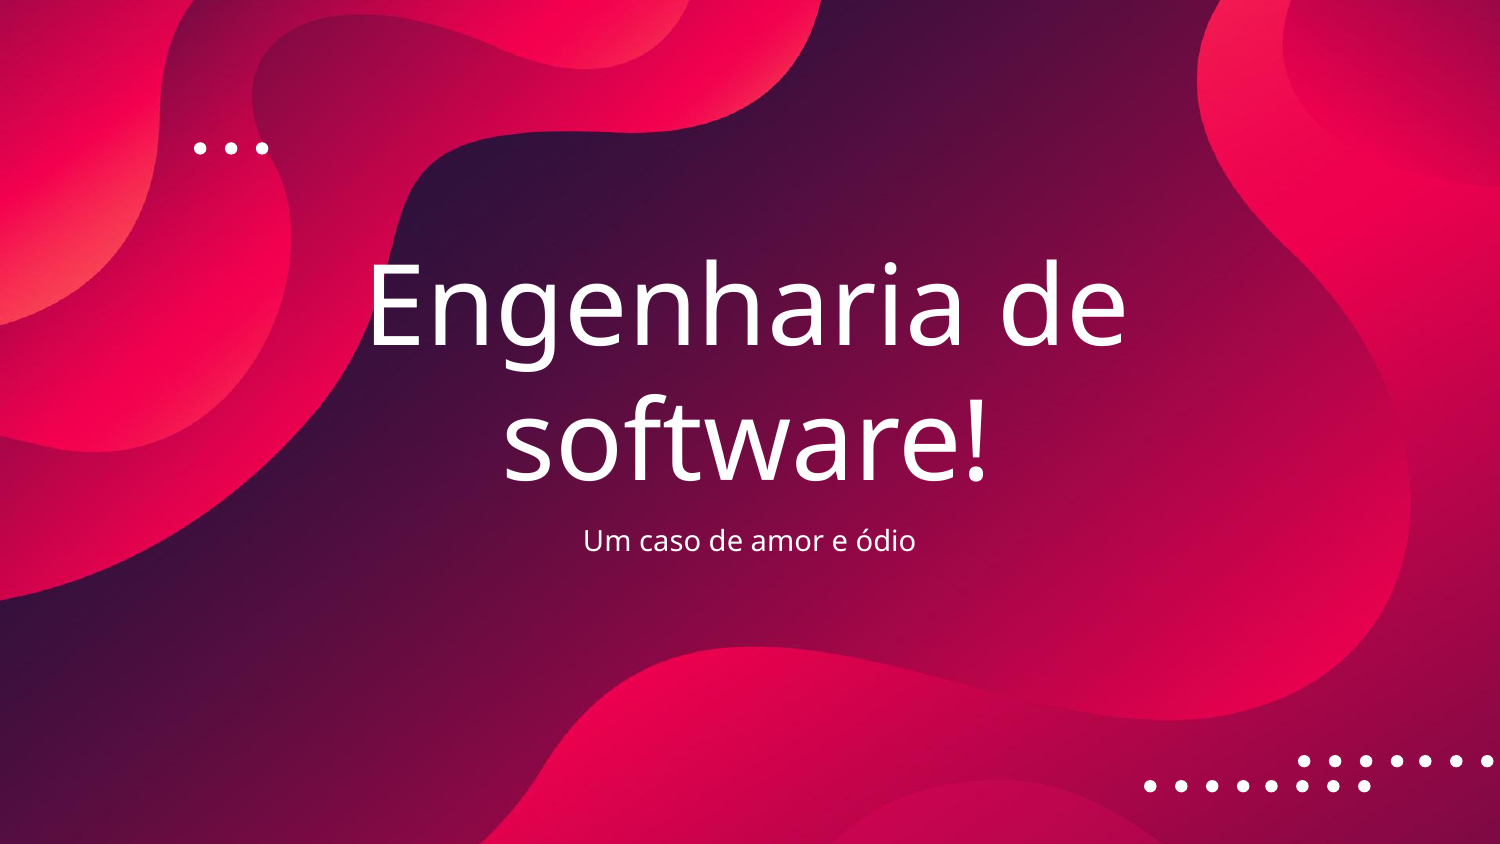

Engenharia de software!
Um caso de amor e ódio